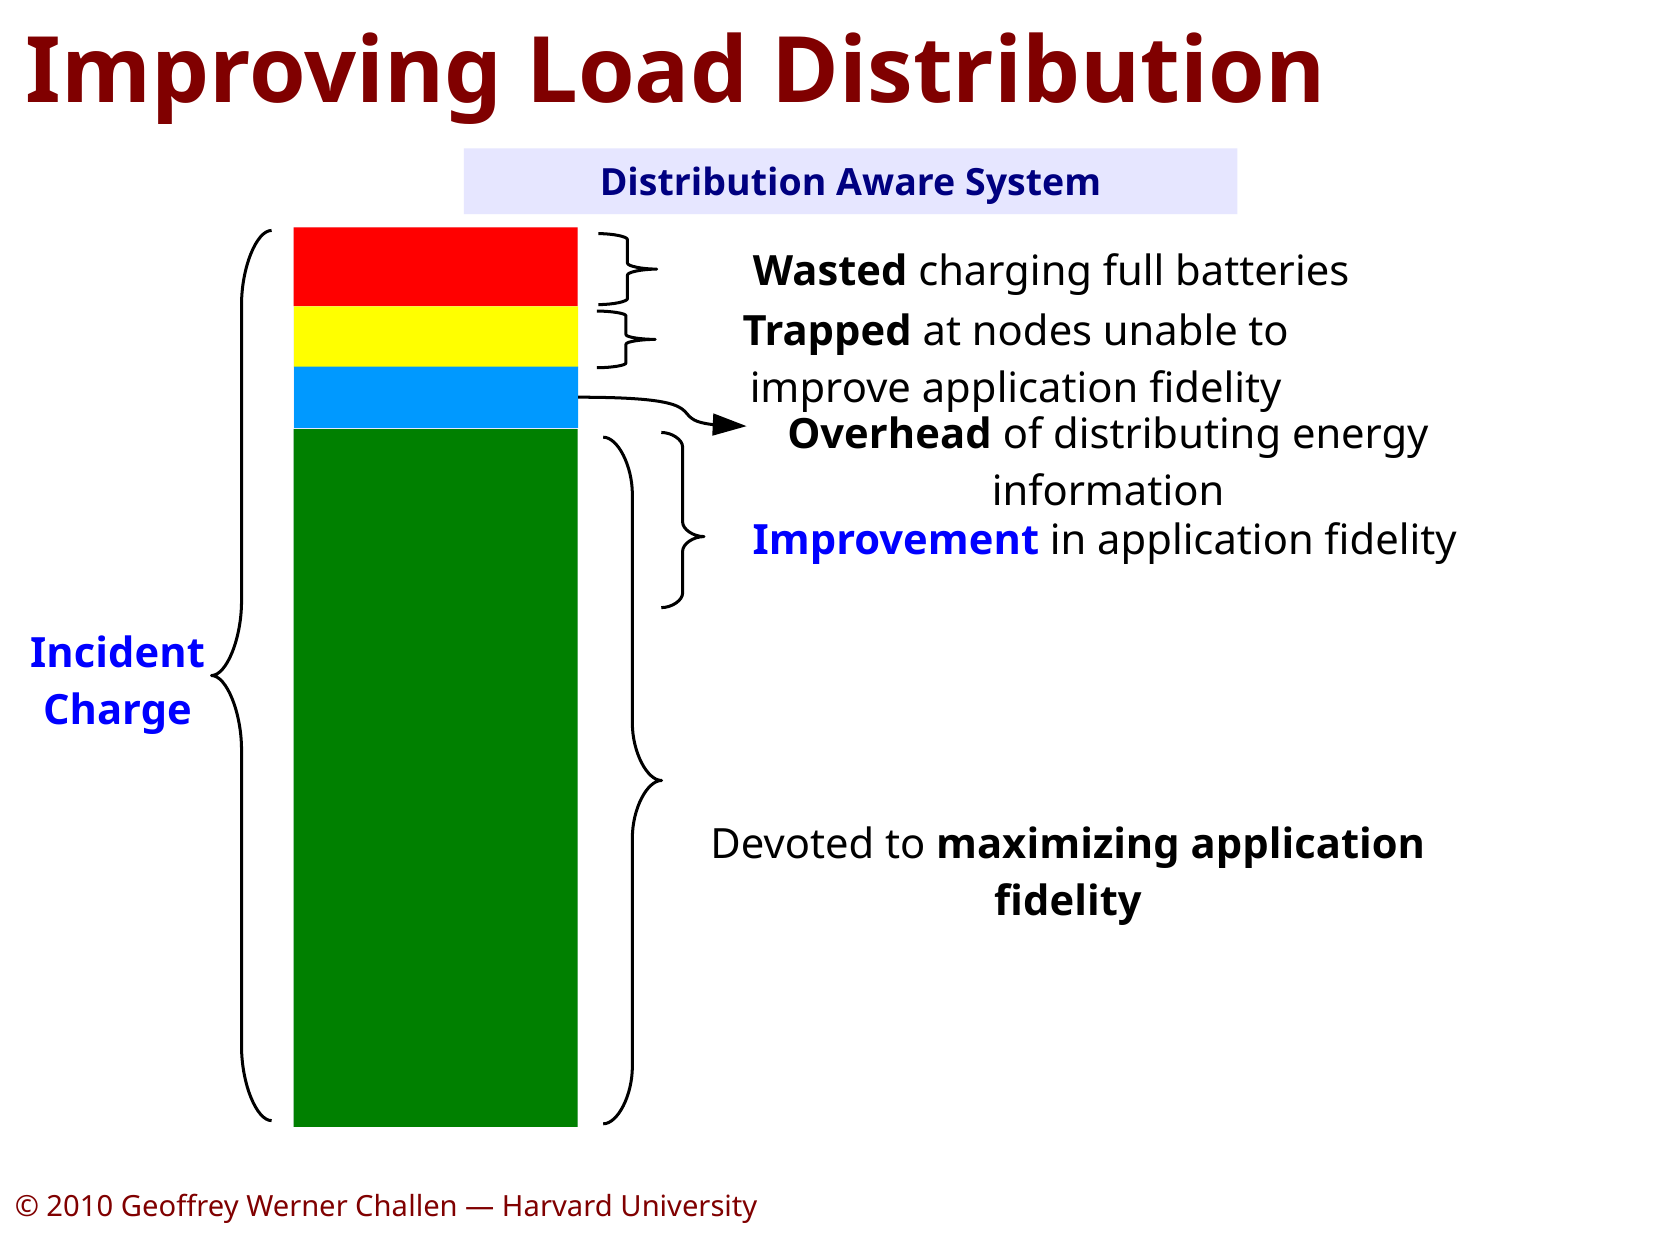

# Improving Load Distribution
Distribution Aware System
Wasted charging full batteries
Trapped at nodes unable to improve application fidelity
Overhead of distributing energy information
Improvement in application fidelity
Incident
Charge
Devoted to maximizing application fidelity